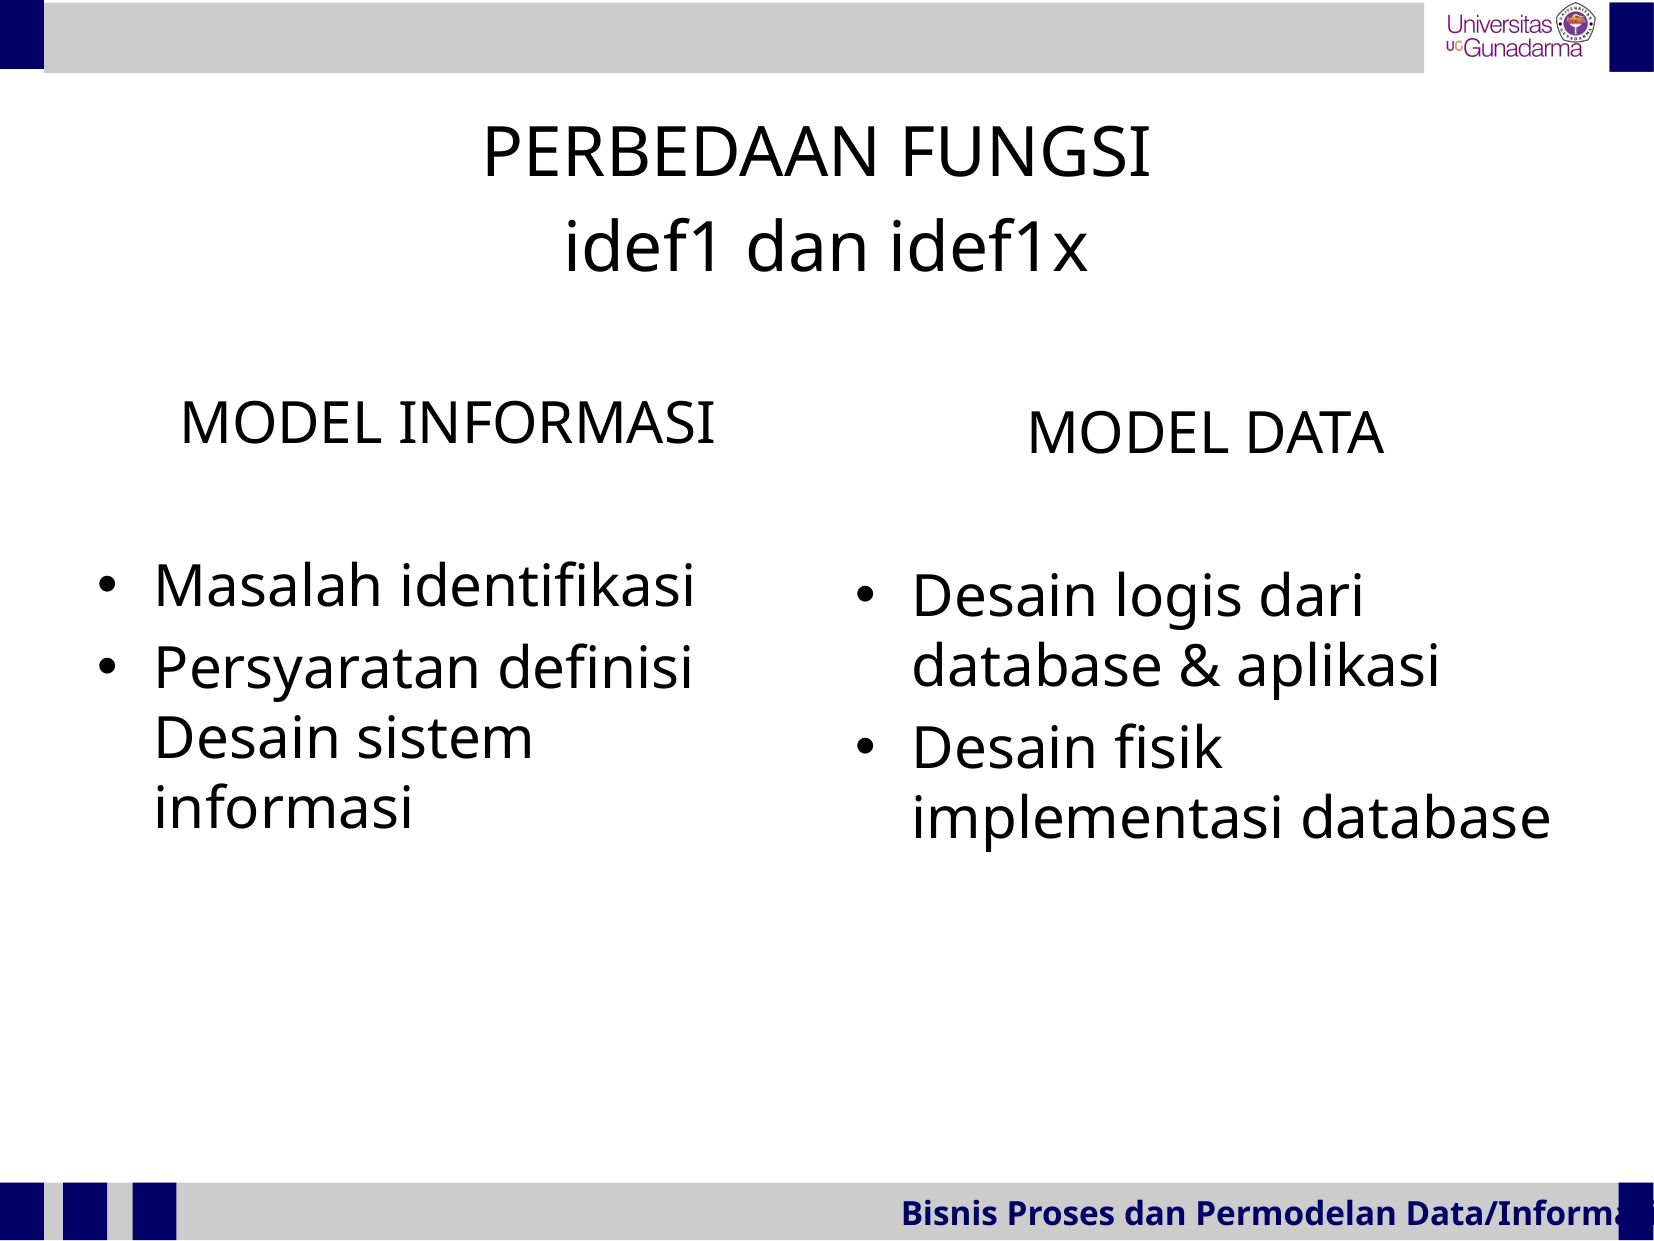

# PERBEDAAN FUNGSI idef1 dan idef1x
MODEL INFORMASI
Masalah identifikasi
Persyaratan definisi Desain sistem informasi
MODEL DATA
Desain logis dari database & aplikasi
Desain fisik implementasi database